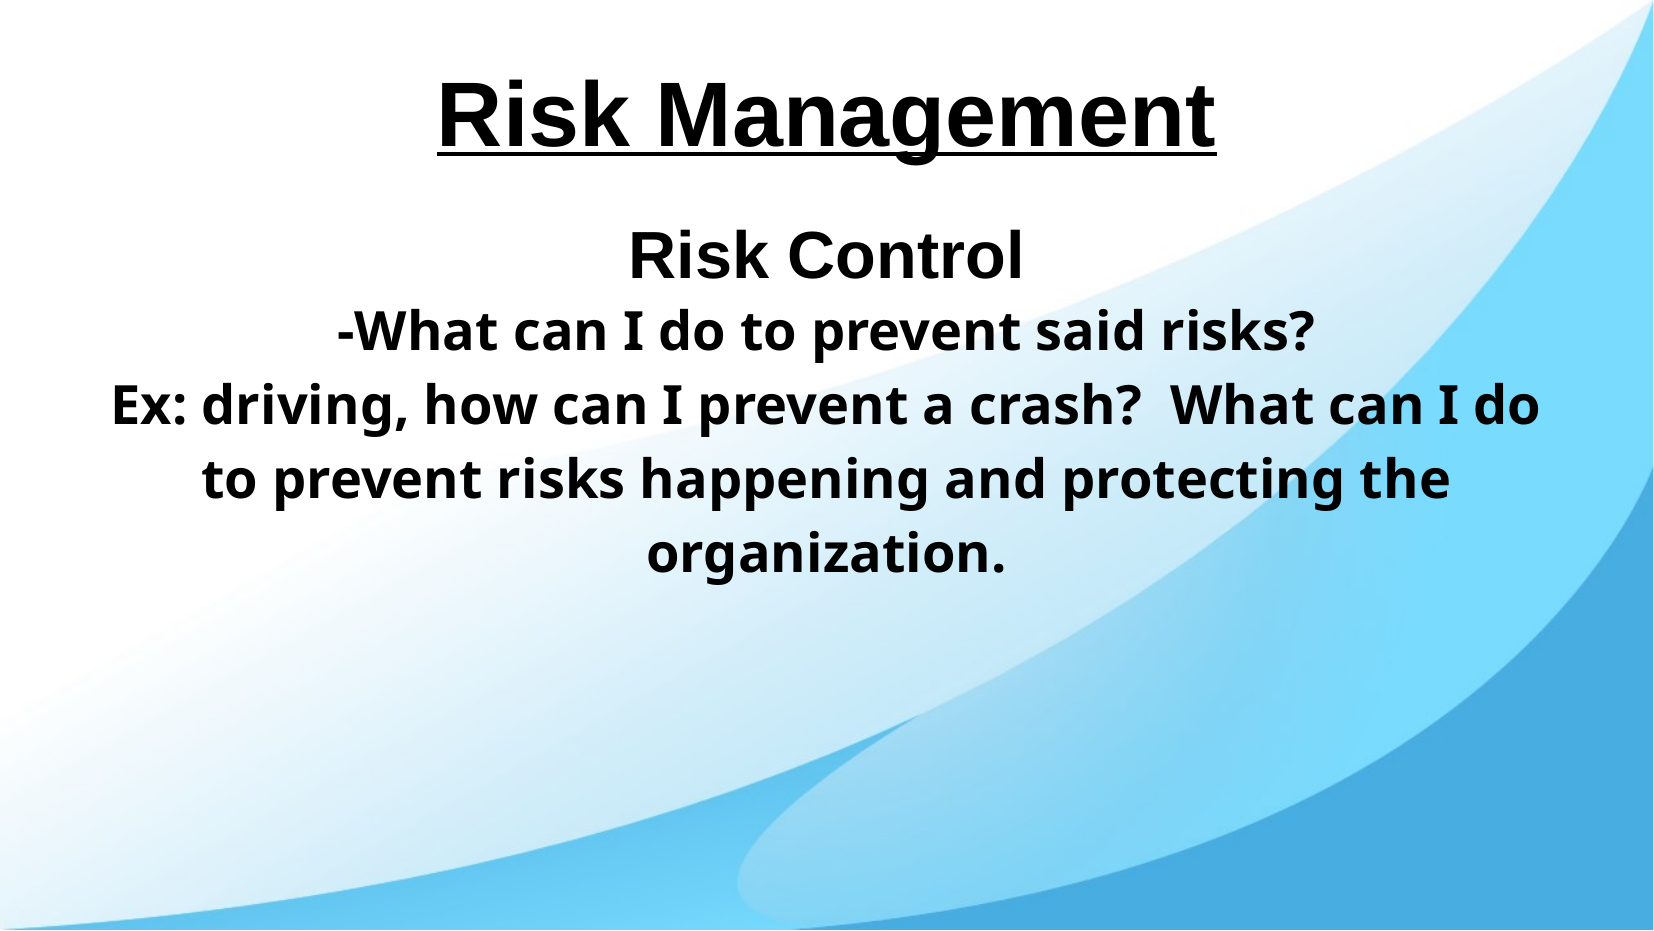

# Risk Management
Risk Control
-What can I do to prevent said risks?
Ex: driving, how can I prevent a crash?  What can I do to prevent risks happening and protecting the organization.